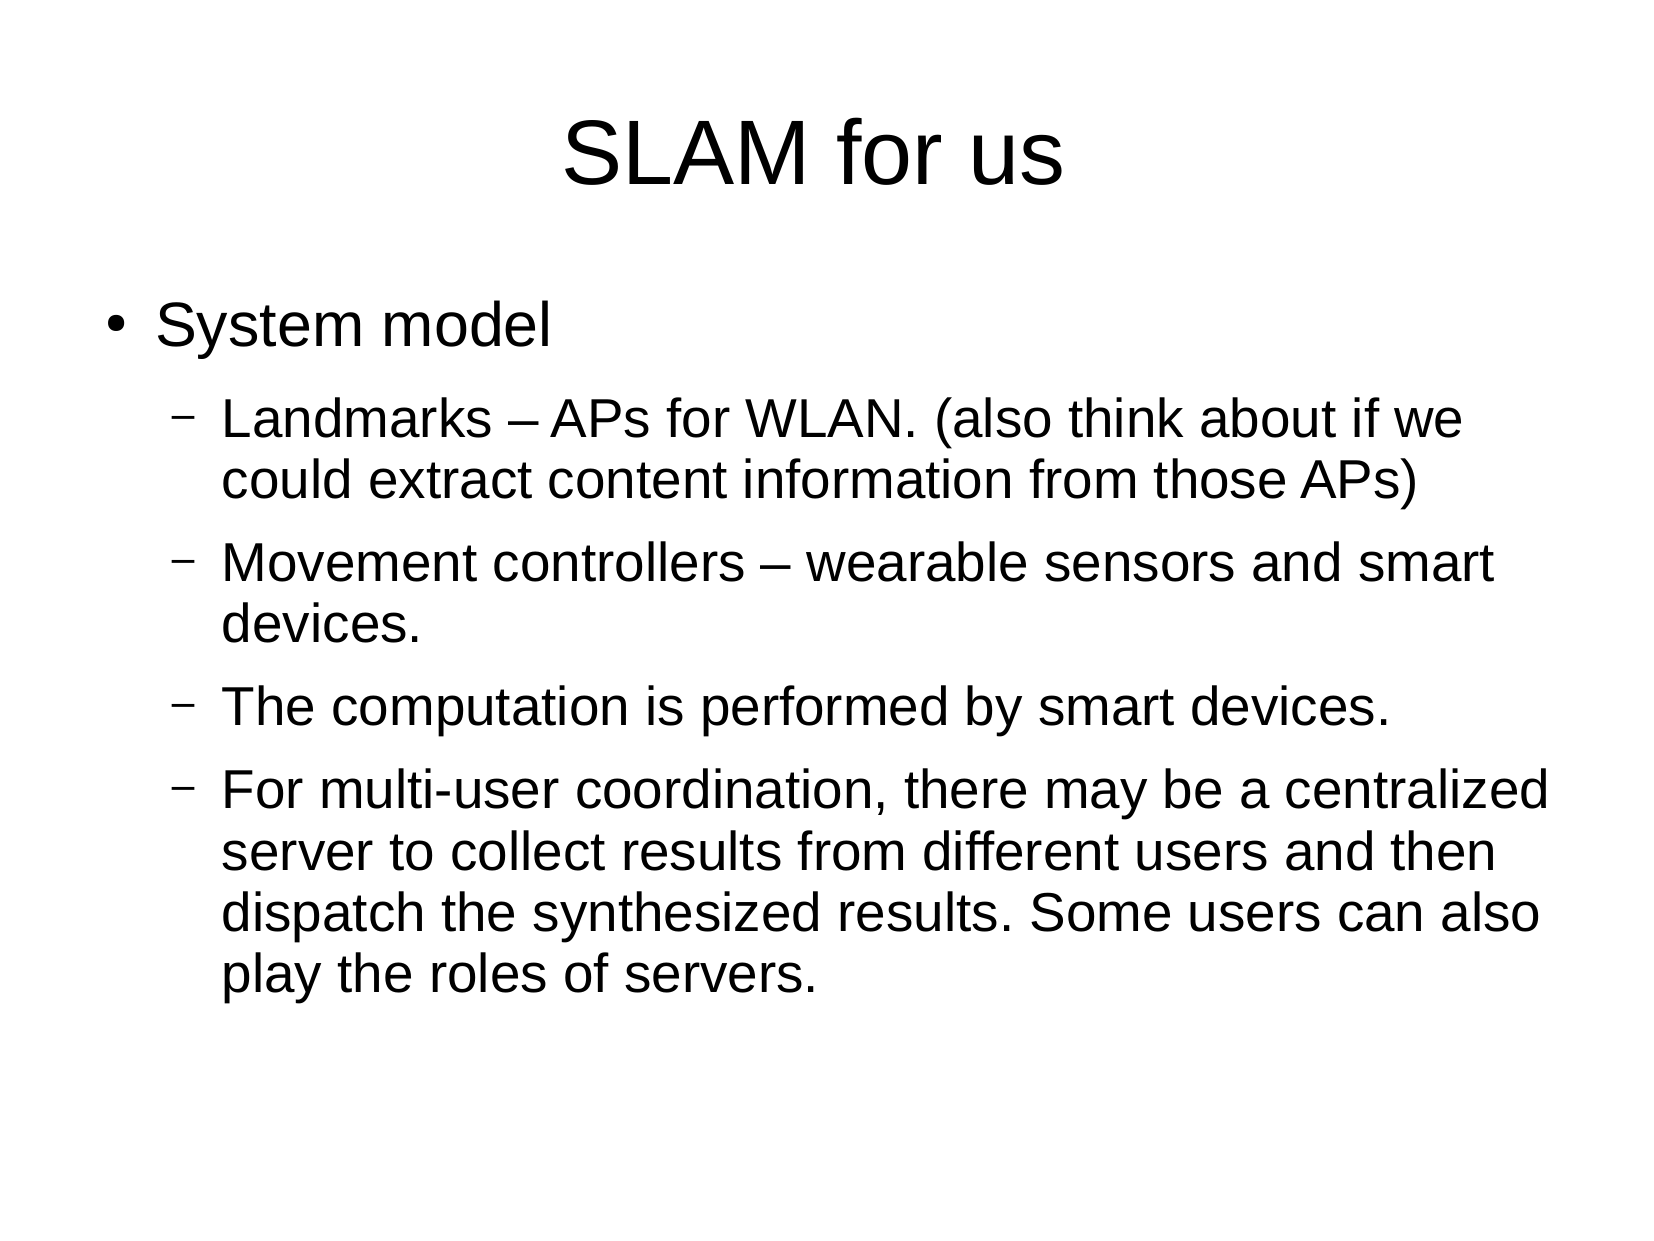

# SLAM for us
System model
Landmarks – APs for WLAN. (also think about if we could extract content information from those APs)
Movement controllers – wearable sensors and smart devices.
The computation is performed by smart devices.
For multi-user coordination, there may be a centralized server to collect results from different users and then dispatch the synthesized results. Some users can also play the roles of servers.